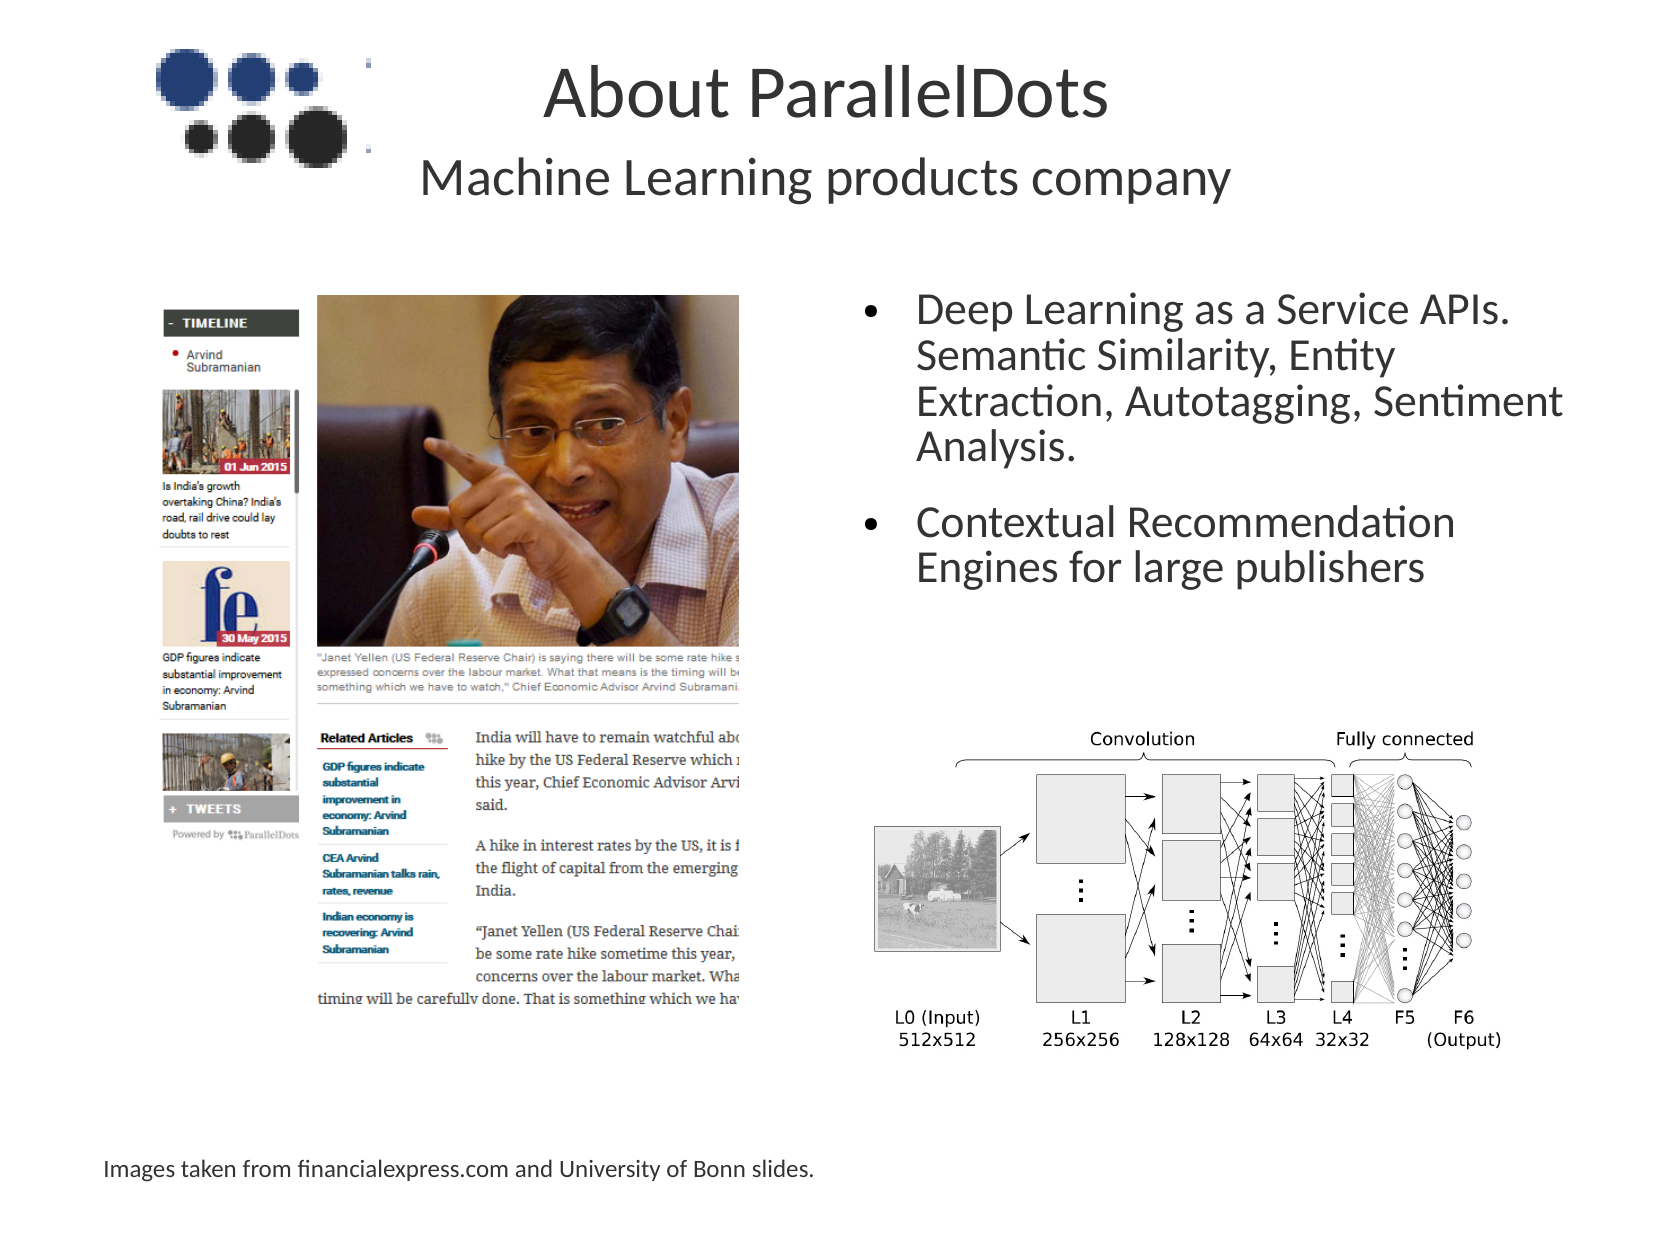

# About ParallelDots
Machine Learning products company
Deep Learning as a Service APIs. Semantic Similarity, Entity Extraction, Autotagging, Sentiment Analysis.
Contextual Recommendation Engines for large publishers
Images taken from financialexpress.com and University of Bonn slides.